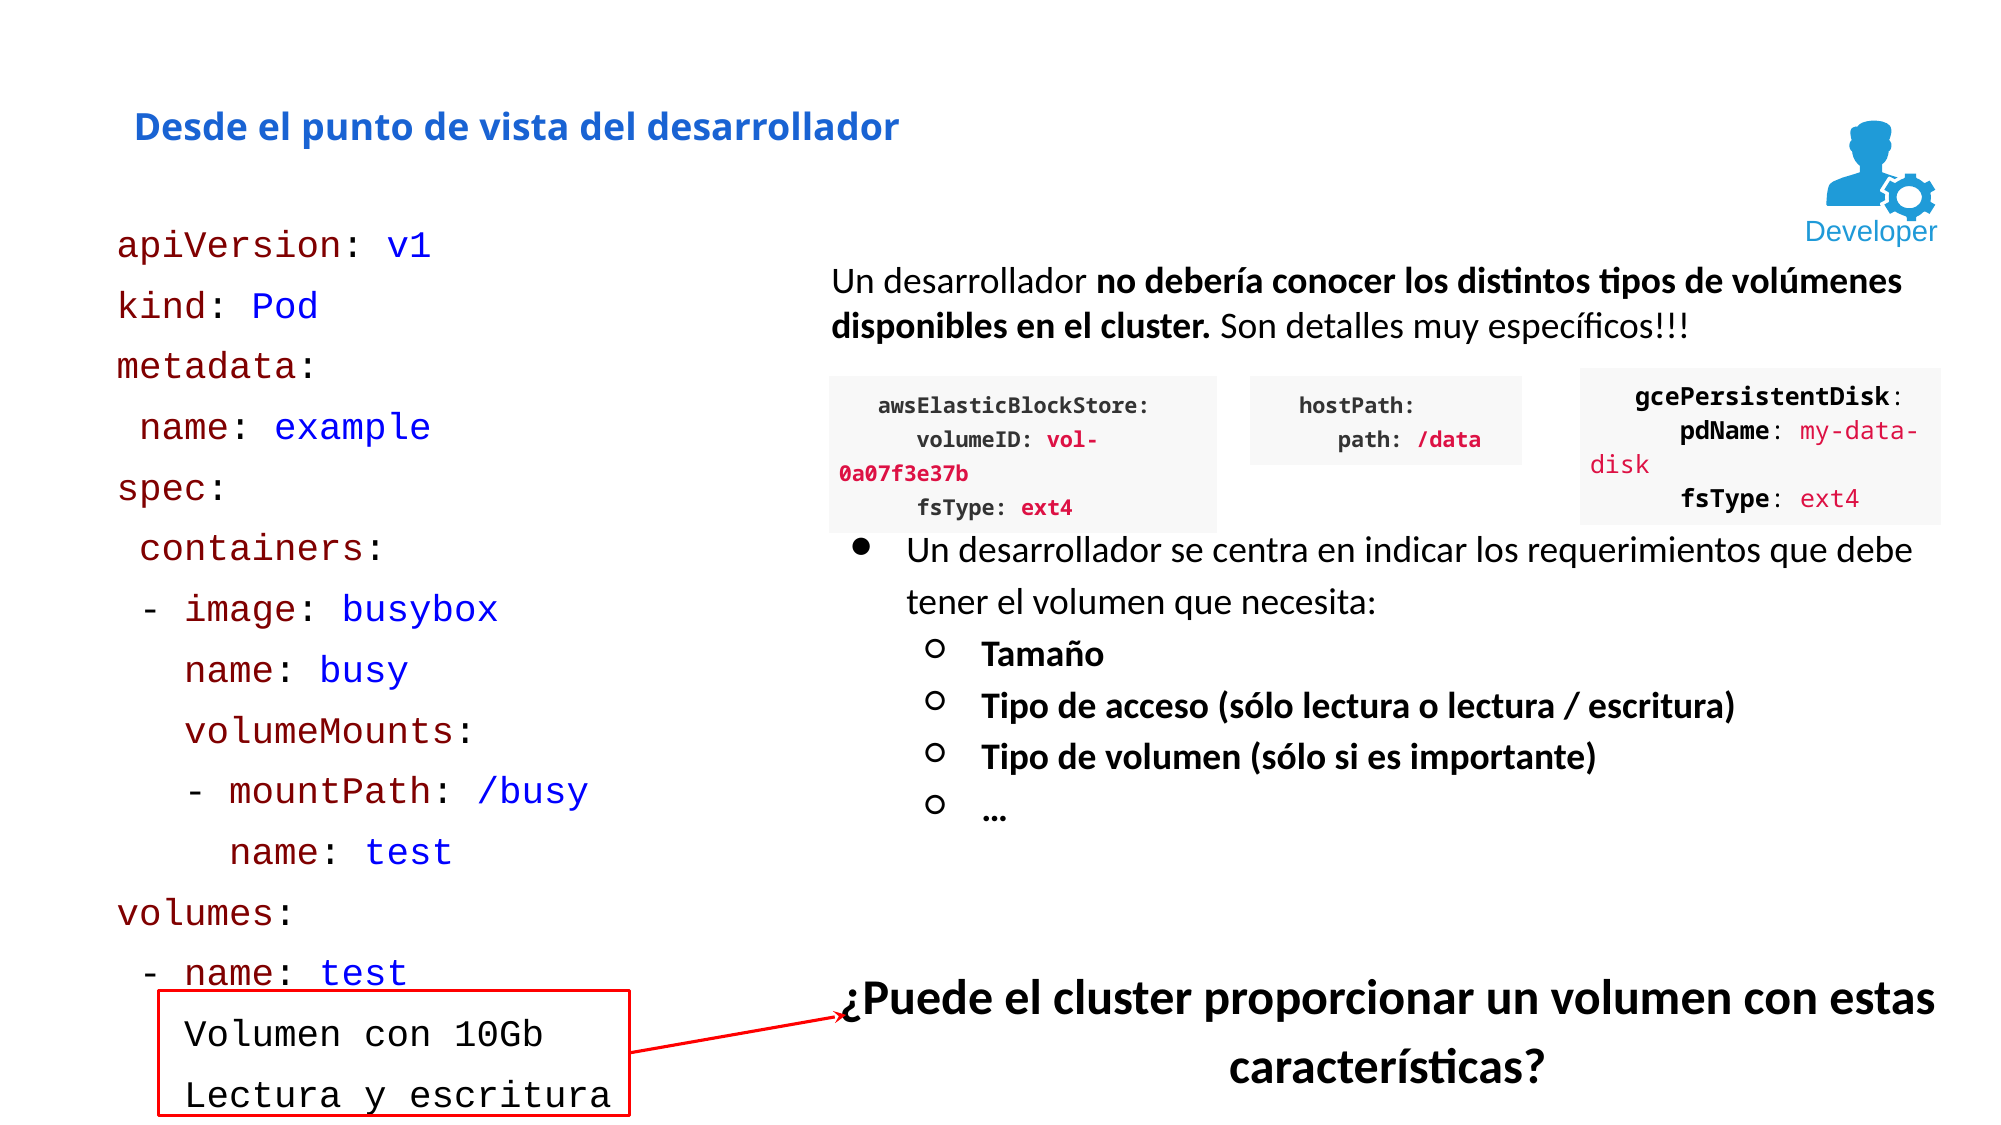

Desde el punto de vista del desarrollador
Developer
apiVersion: v1
kind: Pod
metadata:
 name: example
spec:
 containers:
 - image: busybox
 name: busy
 volumeMounts:
 - mountPath: /busy
 name: test
volumes:
 - name: test
 Volumen con 10Gb
 Lectura y escritura
Un desarrollador no debería conocer los distintos tipos de volúmenes disponibles en el cluster. Son detalles muy específicos!!!
Un desarrollador se centra en indicar los requerimientos que debe tener el volumen que necesita:
Tamaño
Tipo de acceso (sólo lectura o lectura / escritura)
Tipo de volumen (sólo si es importante)
…
¿Puede el cluster proporcionar un volumen con estas características?
| gcePersistentDisk: pdName: my-data-disk fsType: ext4 |
| --- |
| awsElasticBlockStore: volumeID: vol-0a07f3e37b fsType: ext4 |
| --- |
| hostPath: path: /data |
| --- |